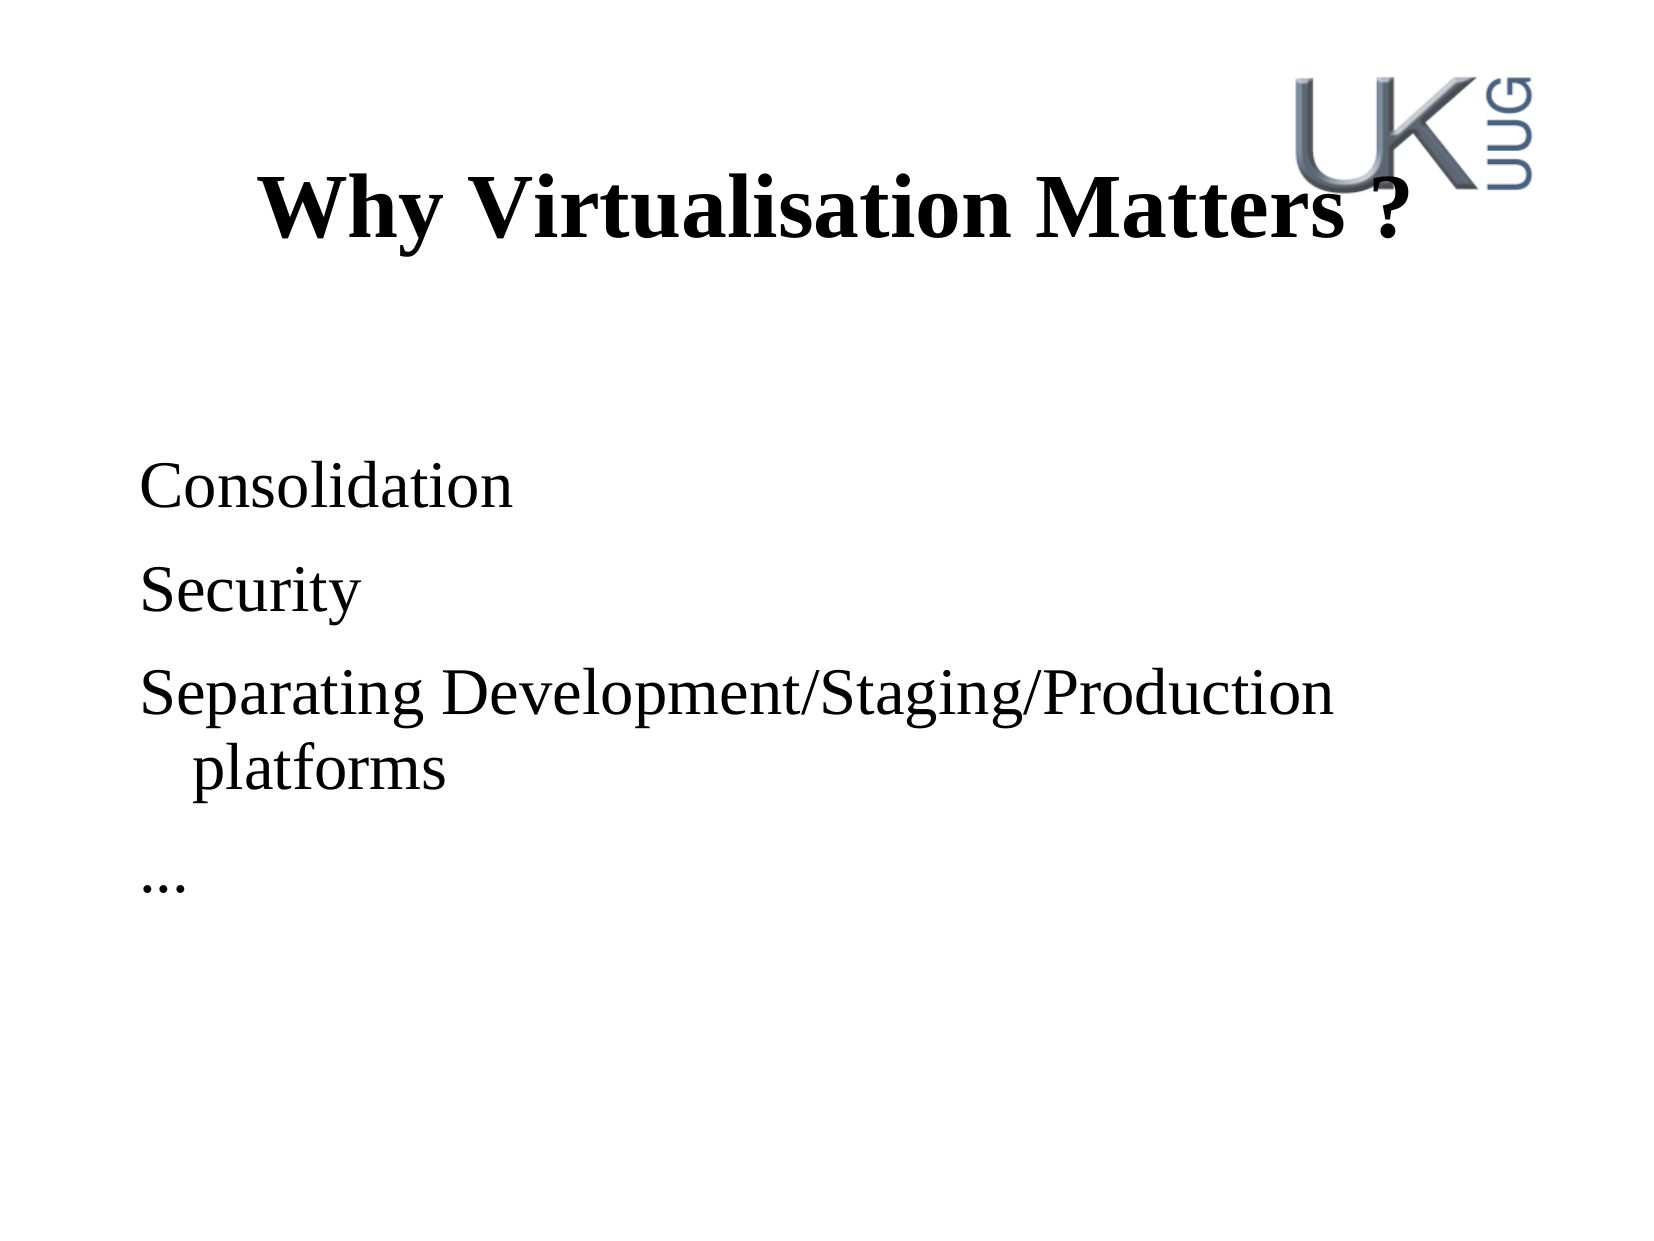

# Why Virtualisation Matters ?
Consolidation
Security
Separating Development/Staging/Production platforms
...